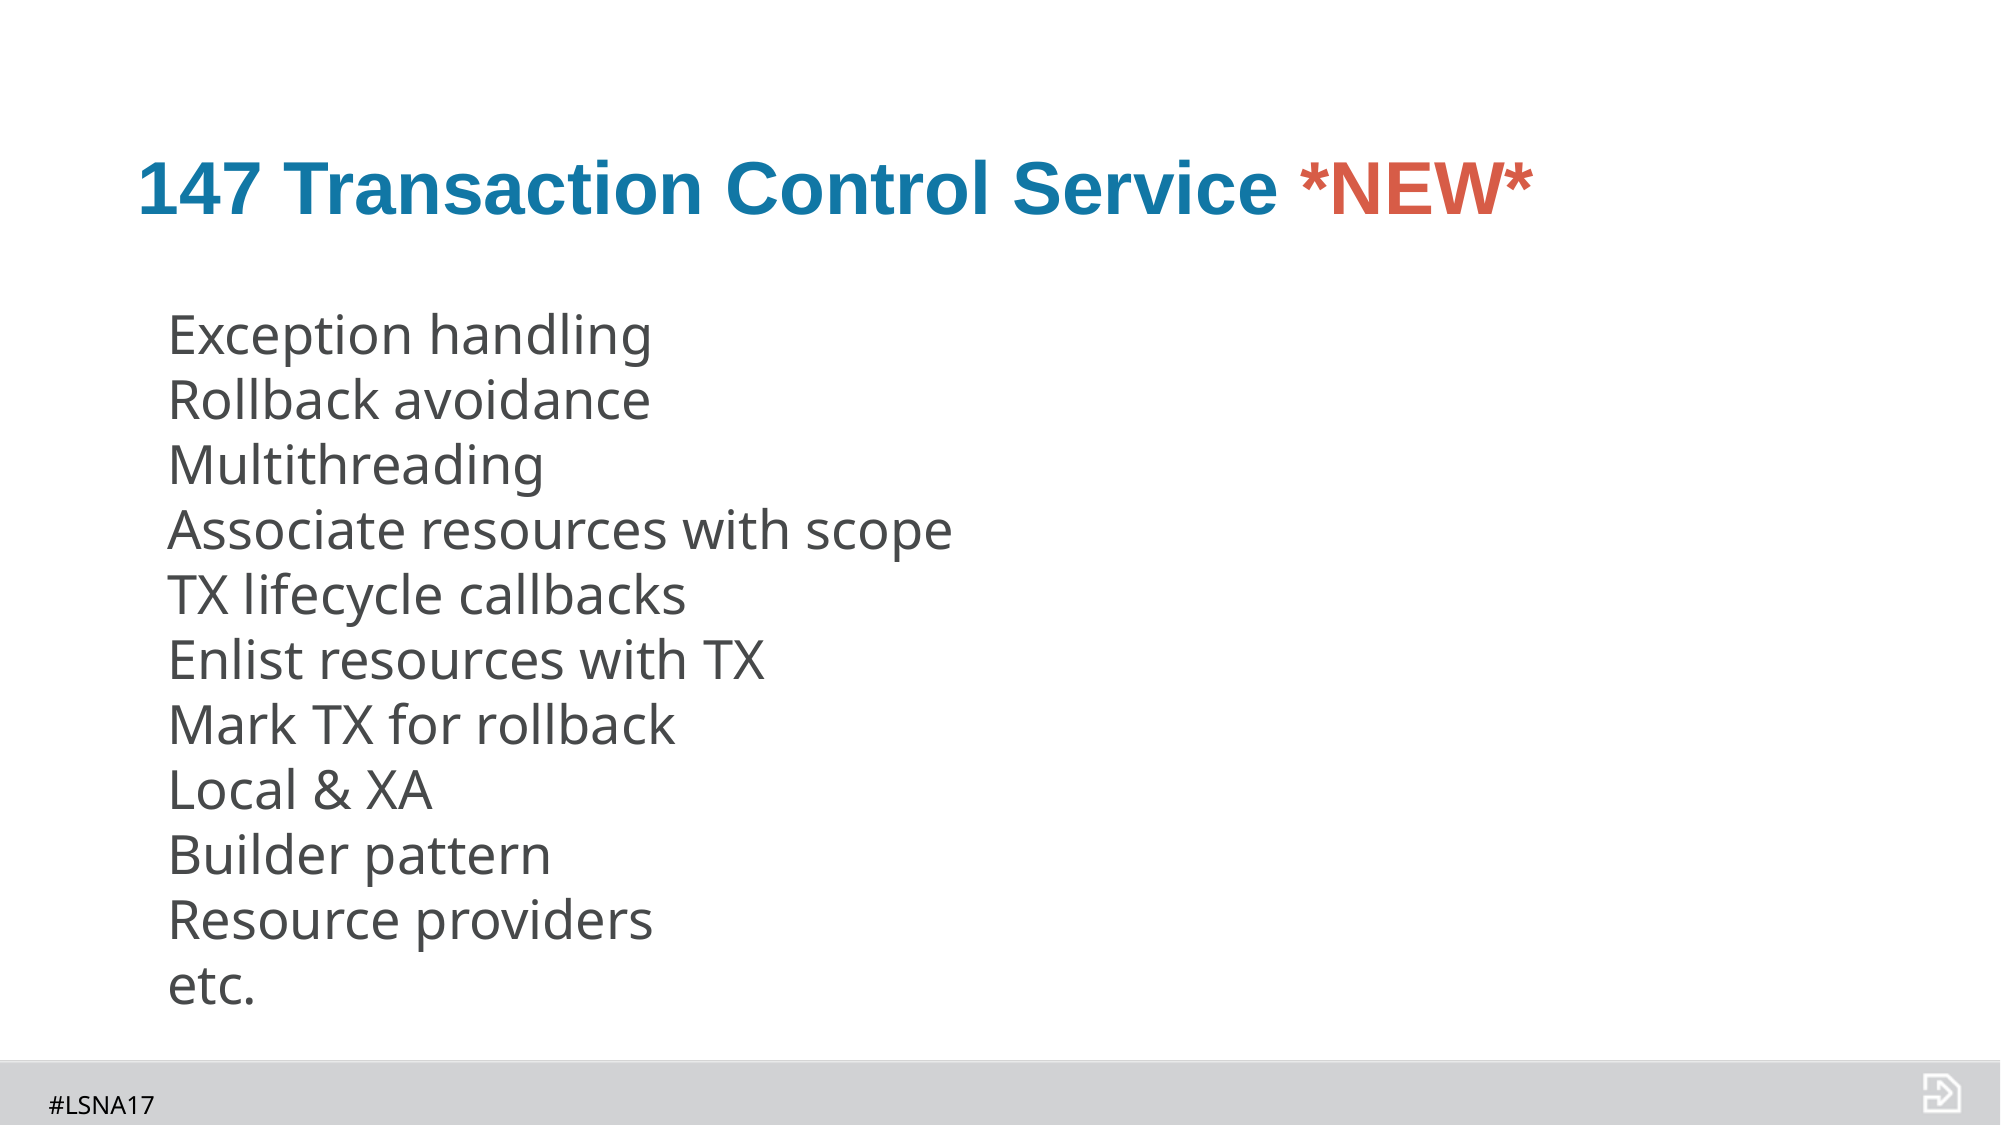

147 Transaction Control Service *NEW*
# Exception handling
Rollback avoidance
Multithreading
Associate resources with scope
TX lifecycle callbacks
Enlist resources with TX
Mark TX for rollback
Local & XA
Builder pattern
Resource providers
etc.